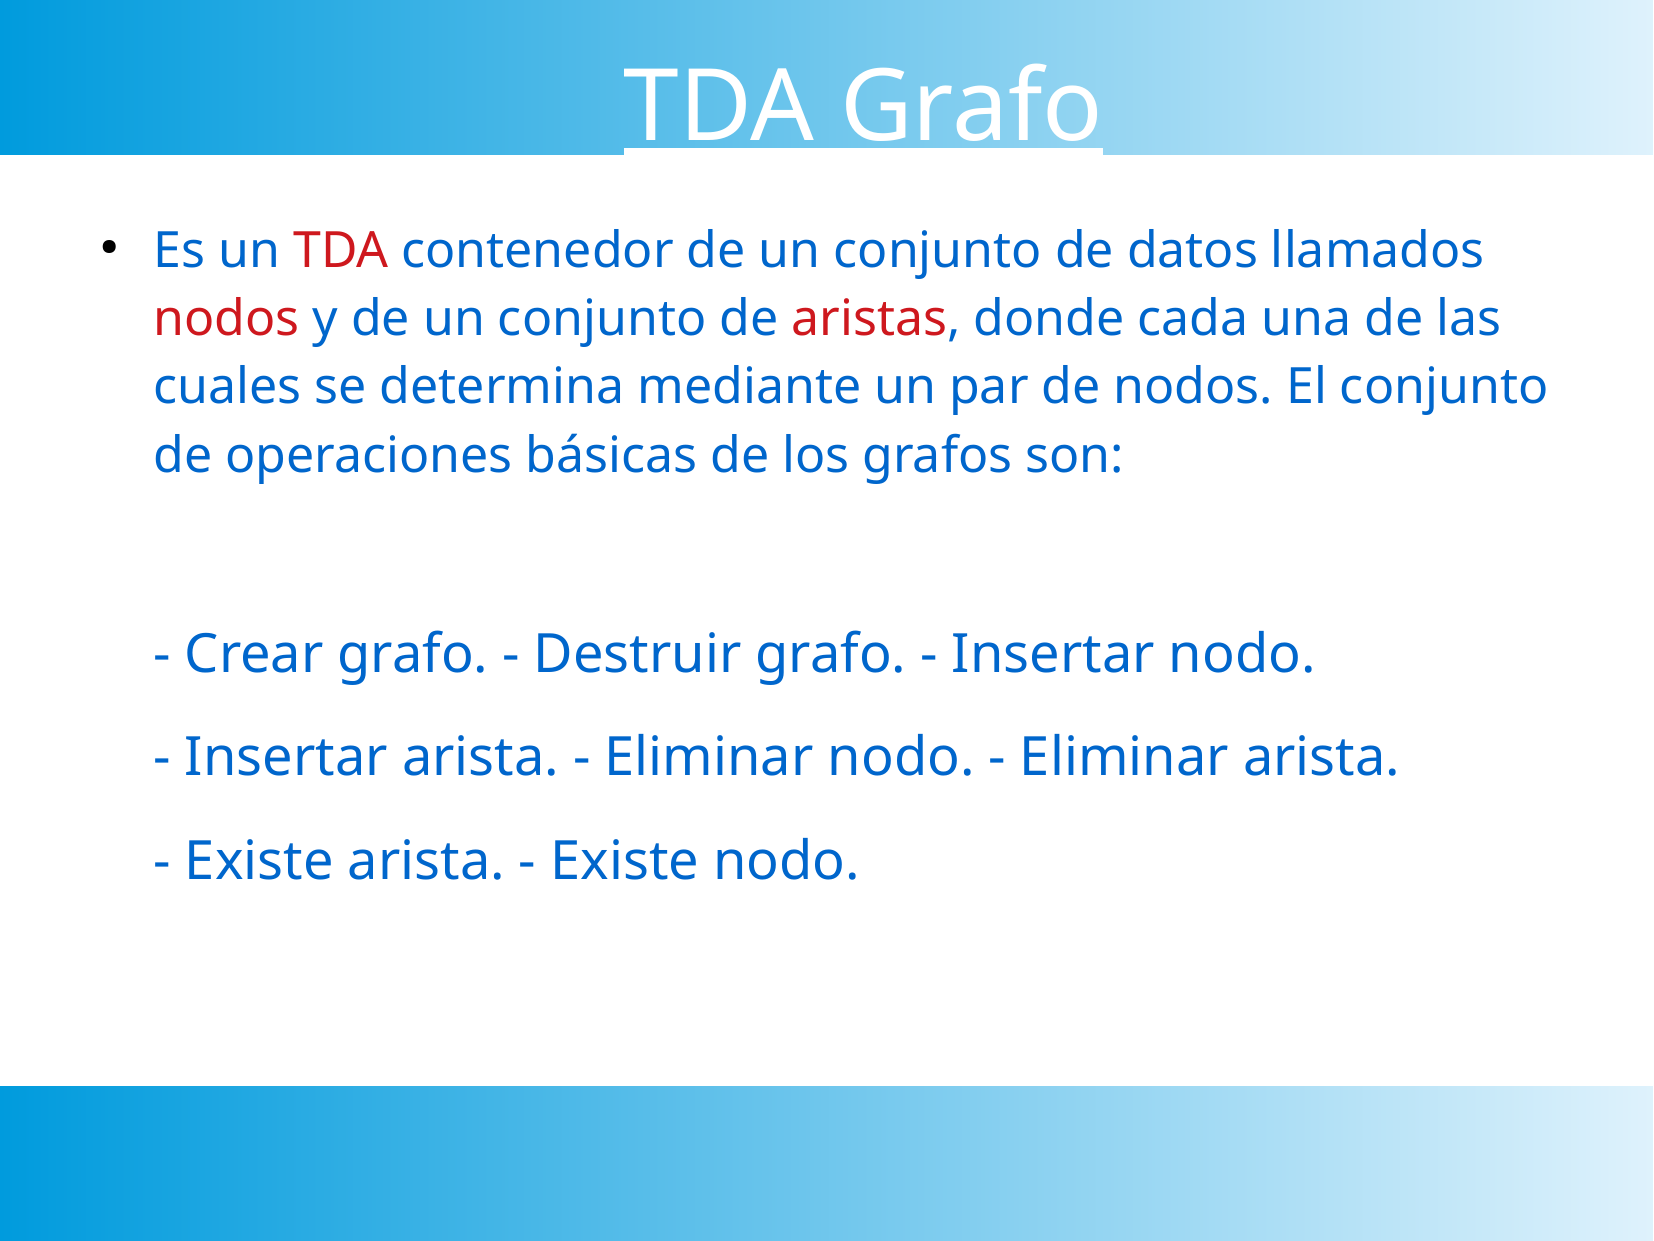

# TDA Grafo
Es un TDA contenedor de un conjunto de datos llamados nodos y de un conjunto de aristas, donde cada una de las cuales se determina mediante un par de nodos. El conjunto de operaciones básicas de los grafos son:
- Crear grafo. - Destruir grafo. - Insertar nodo.
- Insertar arista. - Eliminar nodo. - Eliminar arista.
- Existe arista. - Existe nodo.